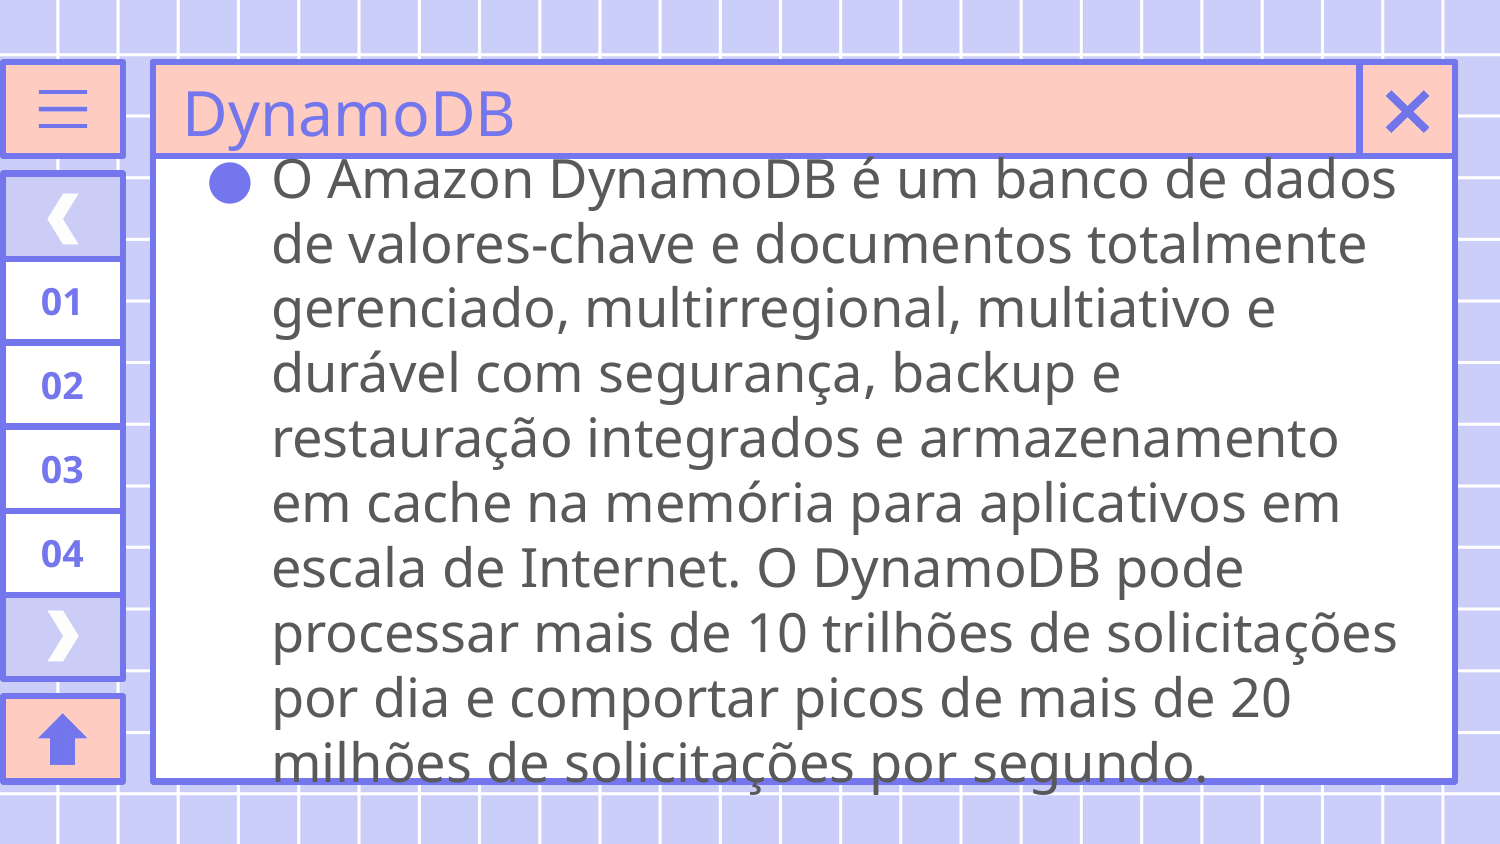

# DynamoDB
O Amazon DynamoDB é um banco de dados de valores-chave e documentos totalmente gerenciado, multirregional, multiativo e durável com segurança, backup e restauração integrados e armazenamento em cache na memória para aplicativos em escala de Internet. O DynamoDB pode processar mais de 10 trilhões de solicitações por dia e comportar picos de mais de 20 milhões de solicitações por segundo.
01
02
03
04